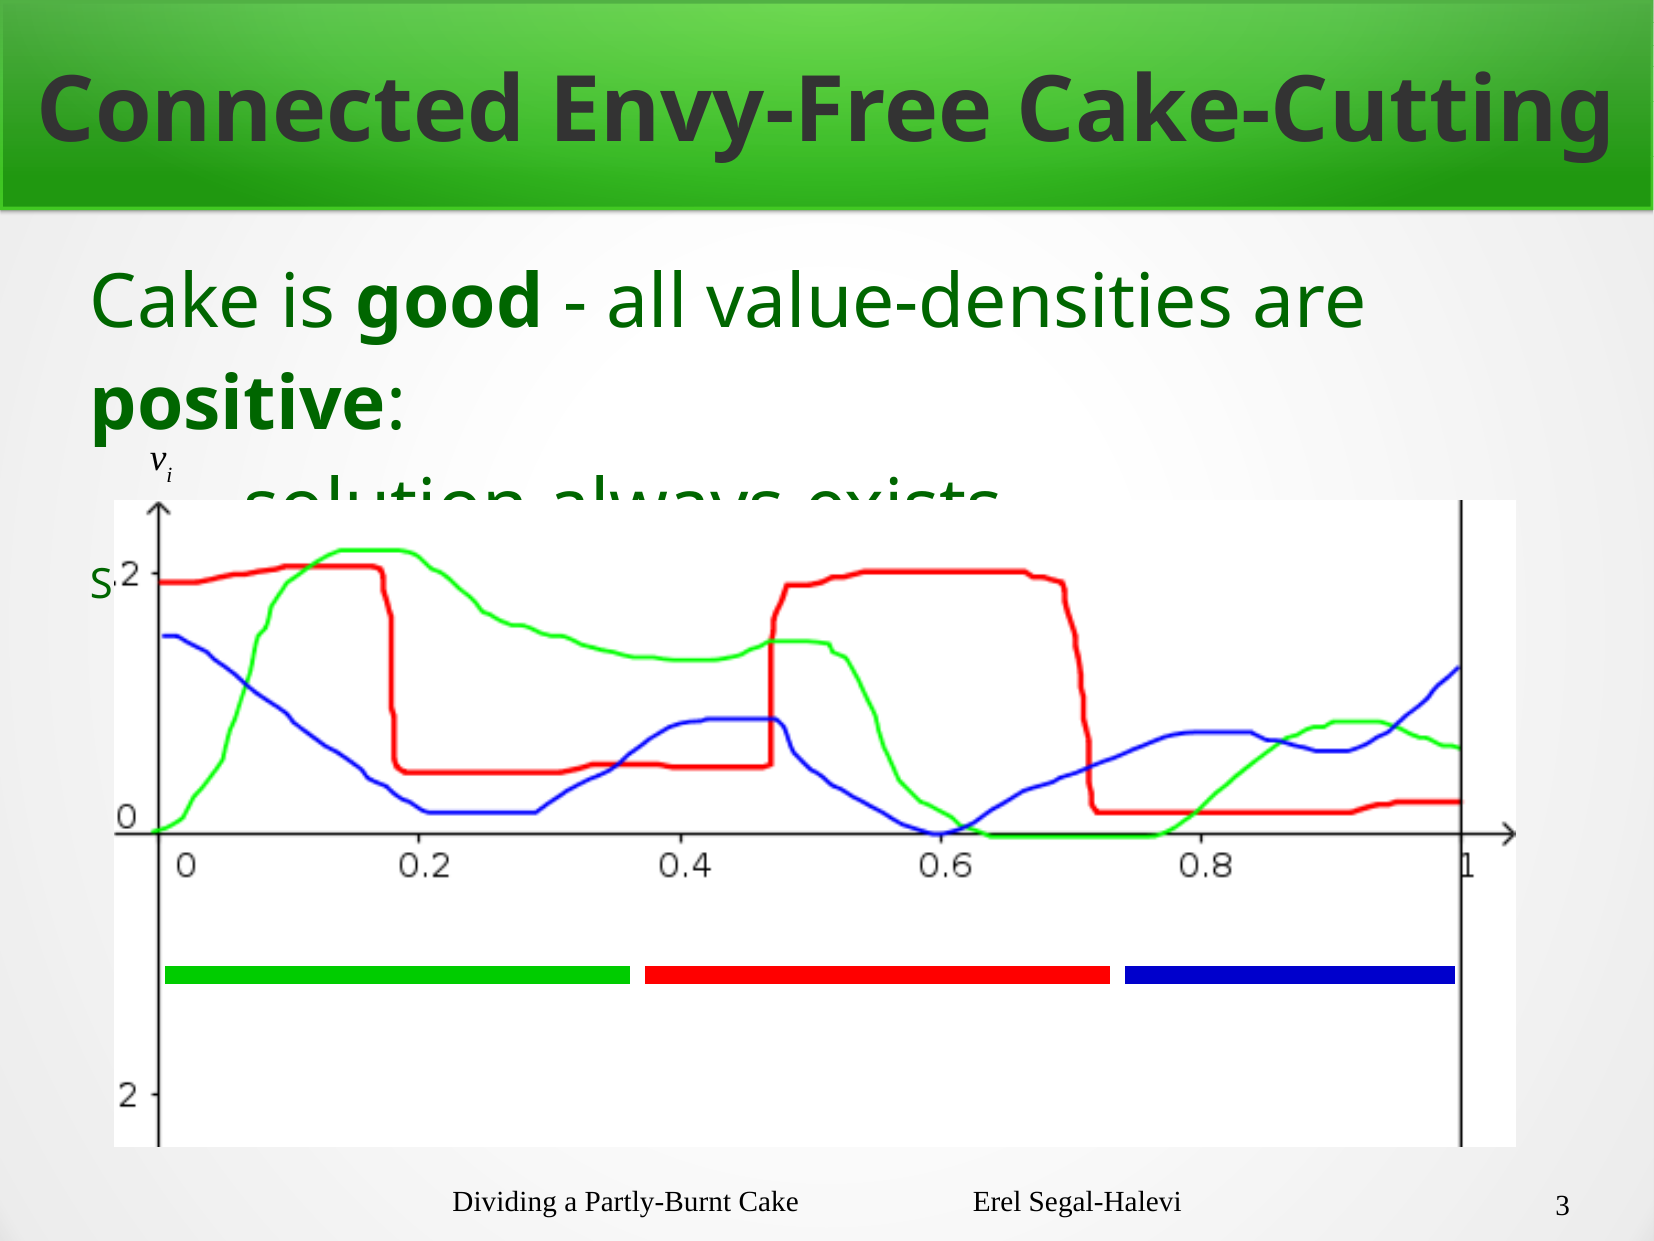

# Connected Envy-Free Cake-Cutting
Cake is good - all value-densities are positive:
 – solution always exists (Stromquist 1980, Simmons 1980)
vi
Dividing a Partly-Burnt Cake Erel Segal-Halevi
3